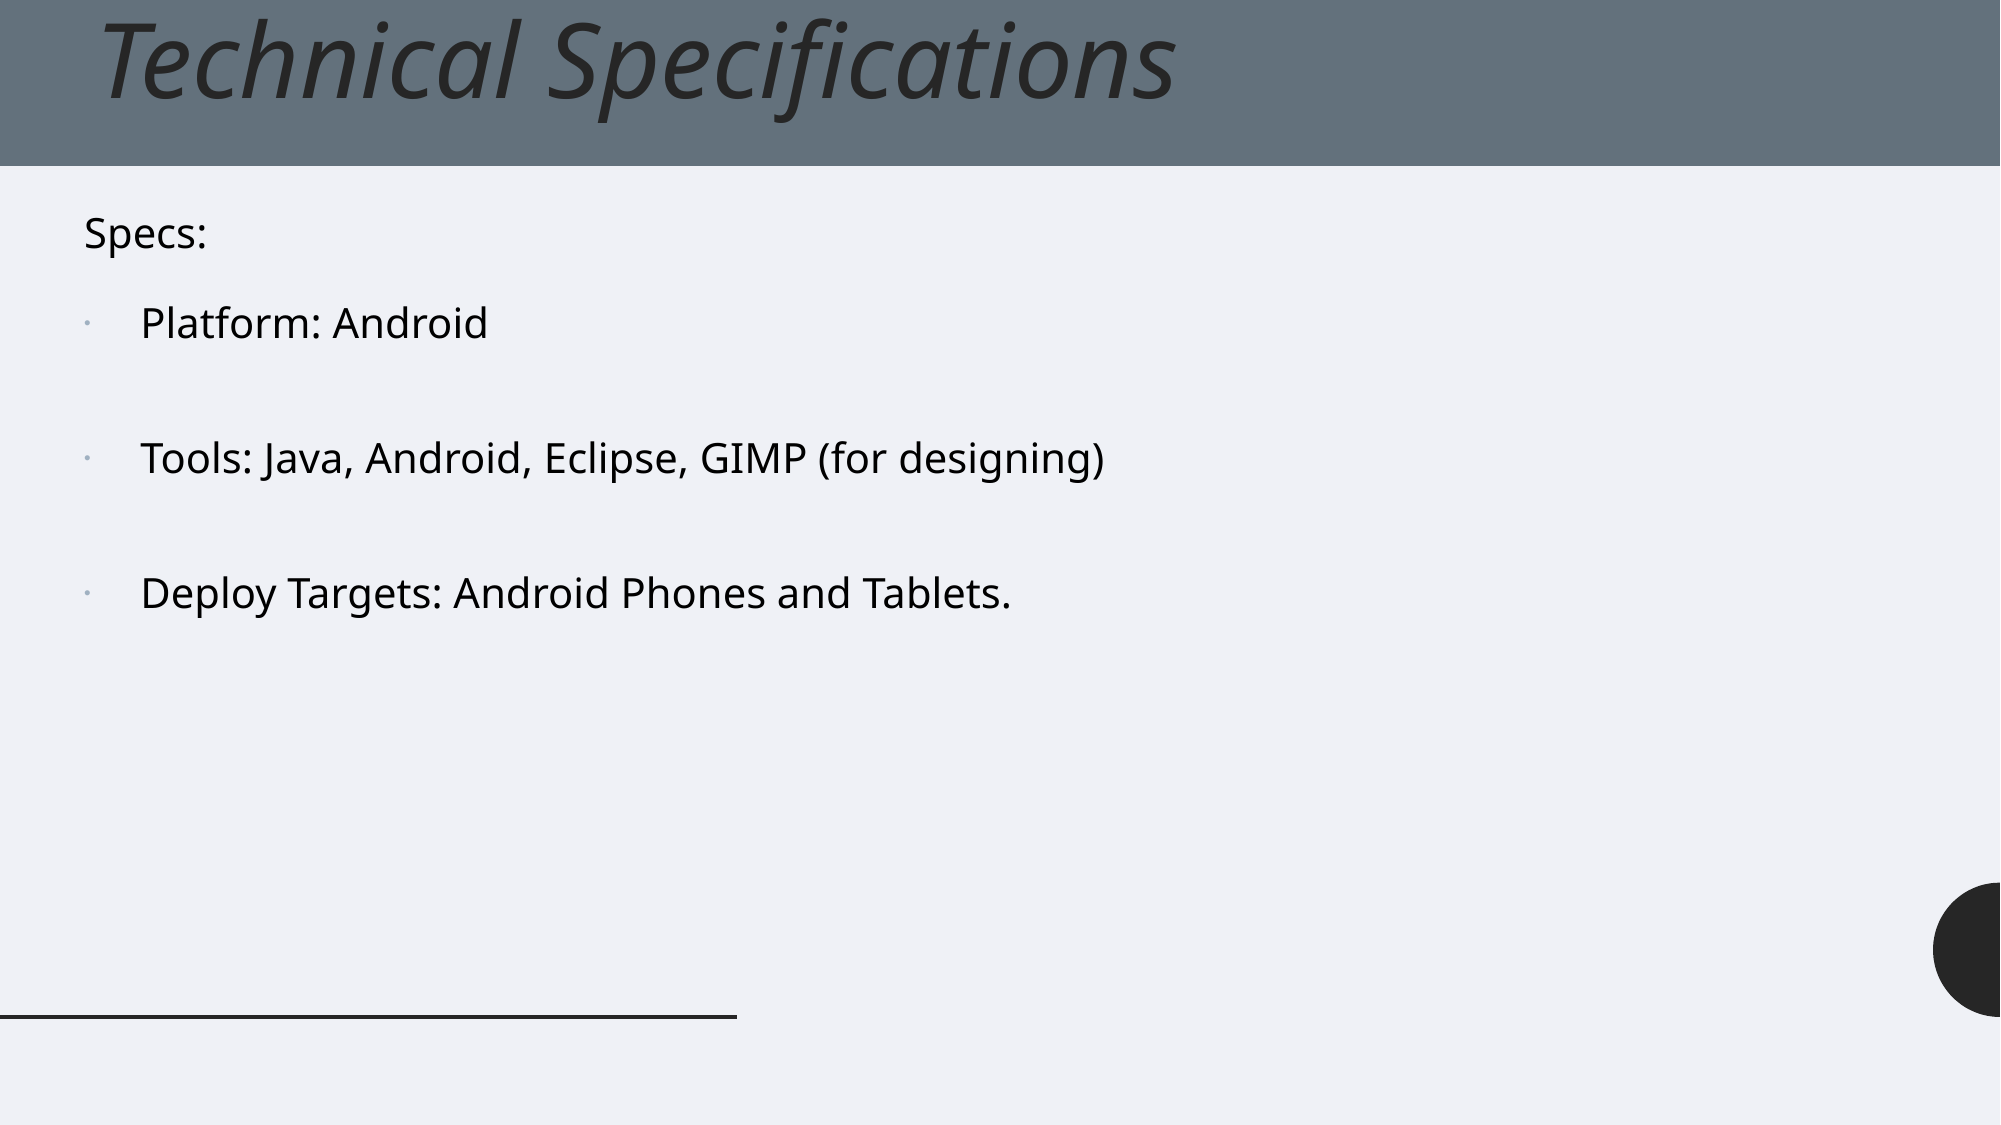

# Technical Specifications
Specs:
Platform: Android
Tools: Java, Android, Eclipse, GIMP (for designing)
Deploy Targets: Android Phones and Tablets.